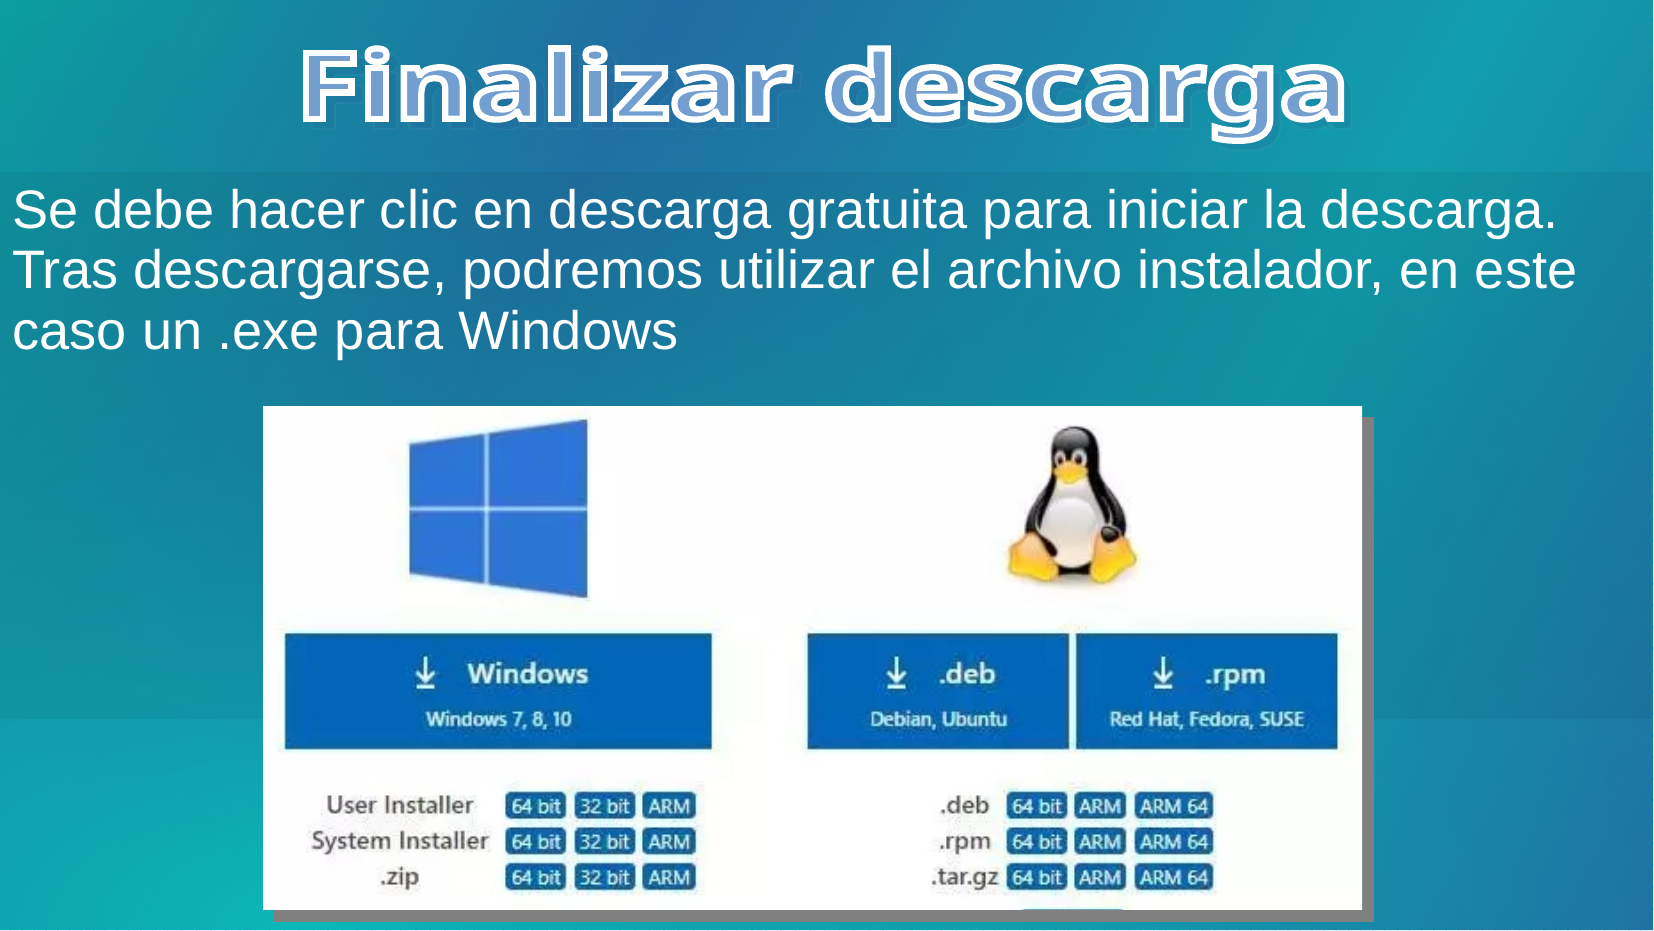

Finalizar descarga
Se debe hacer clic en descarga gratuita para iniciar la descarga.
Tras descargarse, podremos utilizar el archivo instalador, en este
caso un .exe para Windows